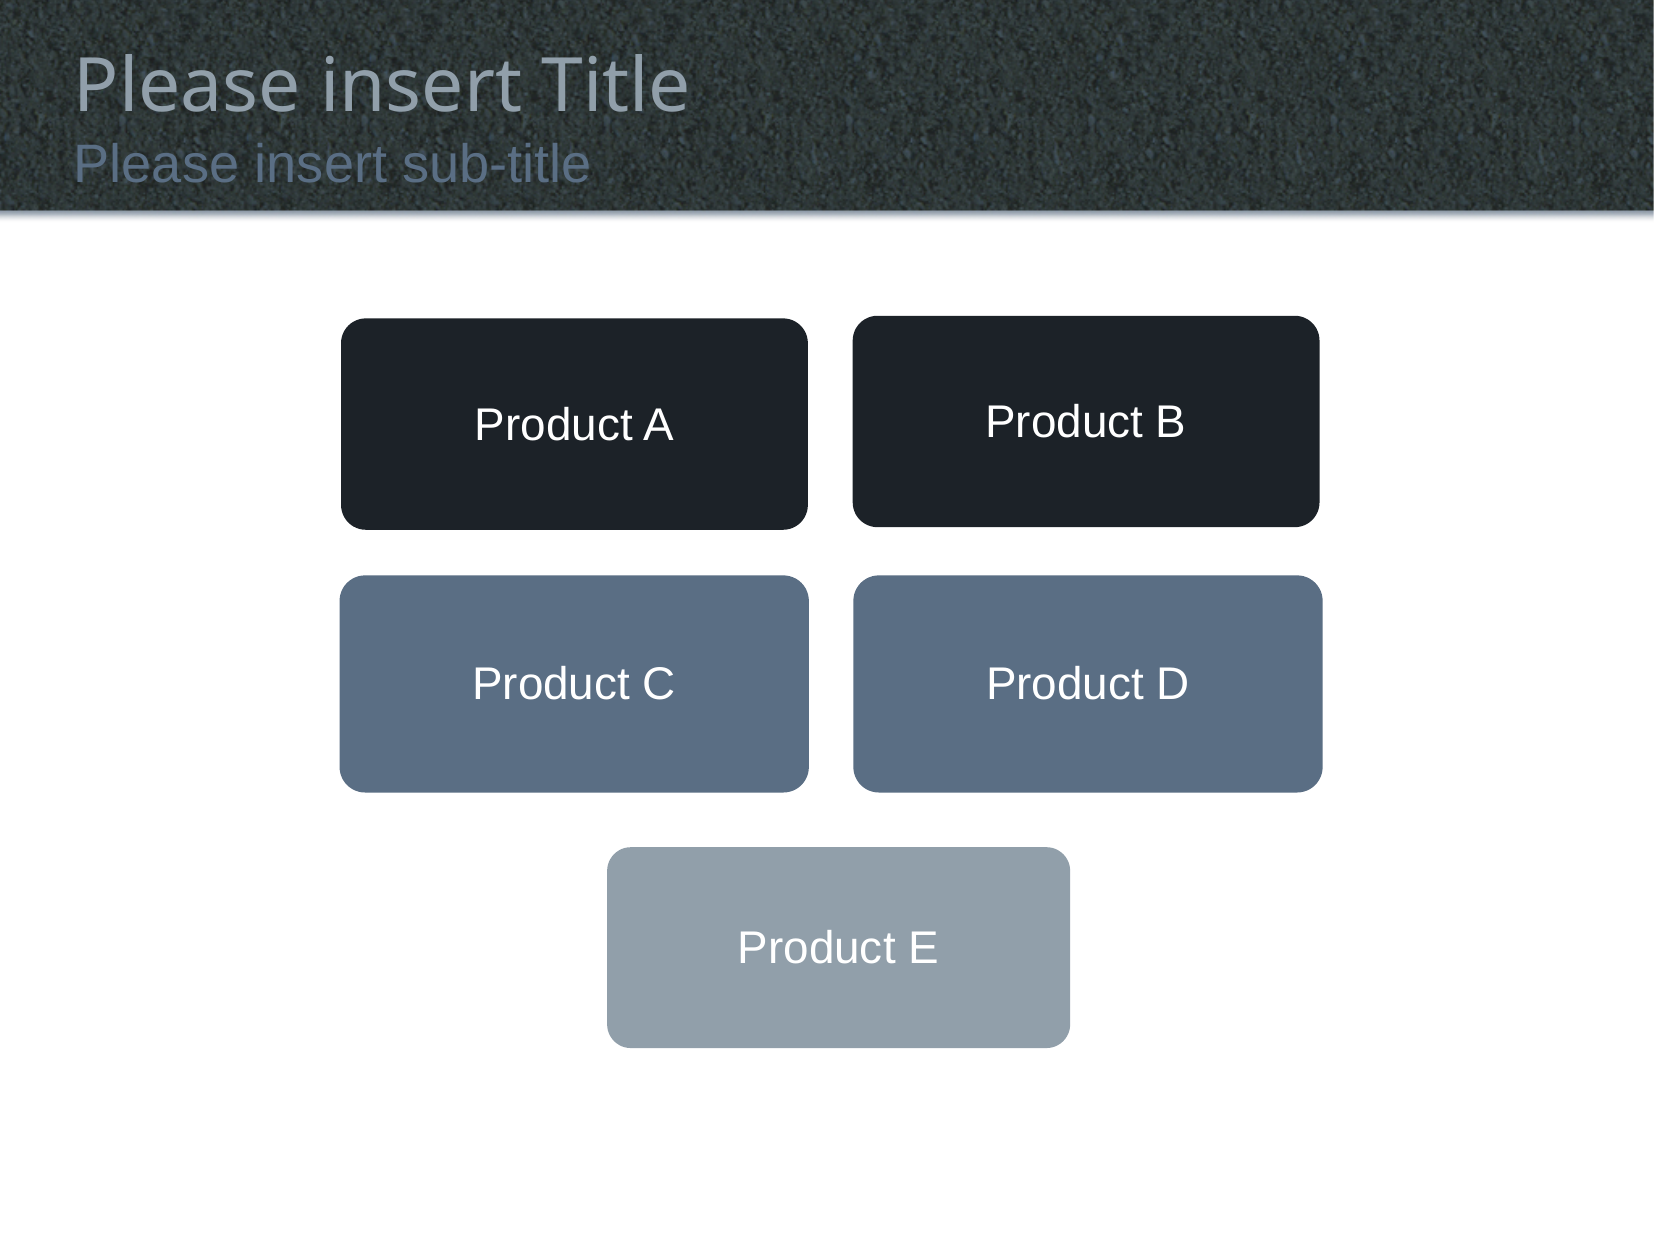

Please insert Title
Please insert sub-title
Product B
Product A
Product C
Product D
Product E